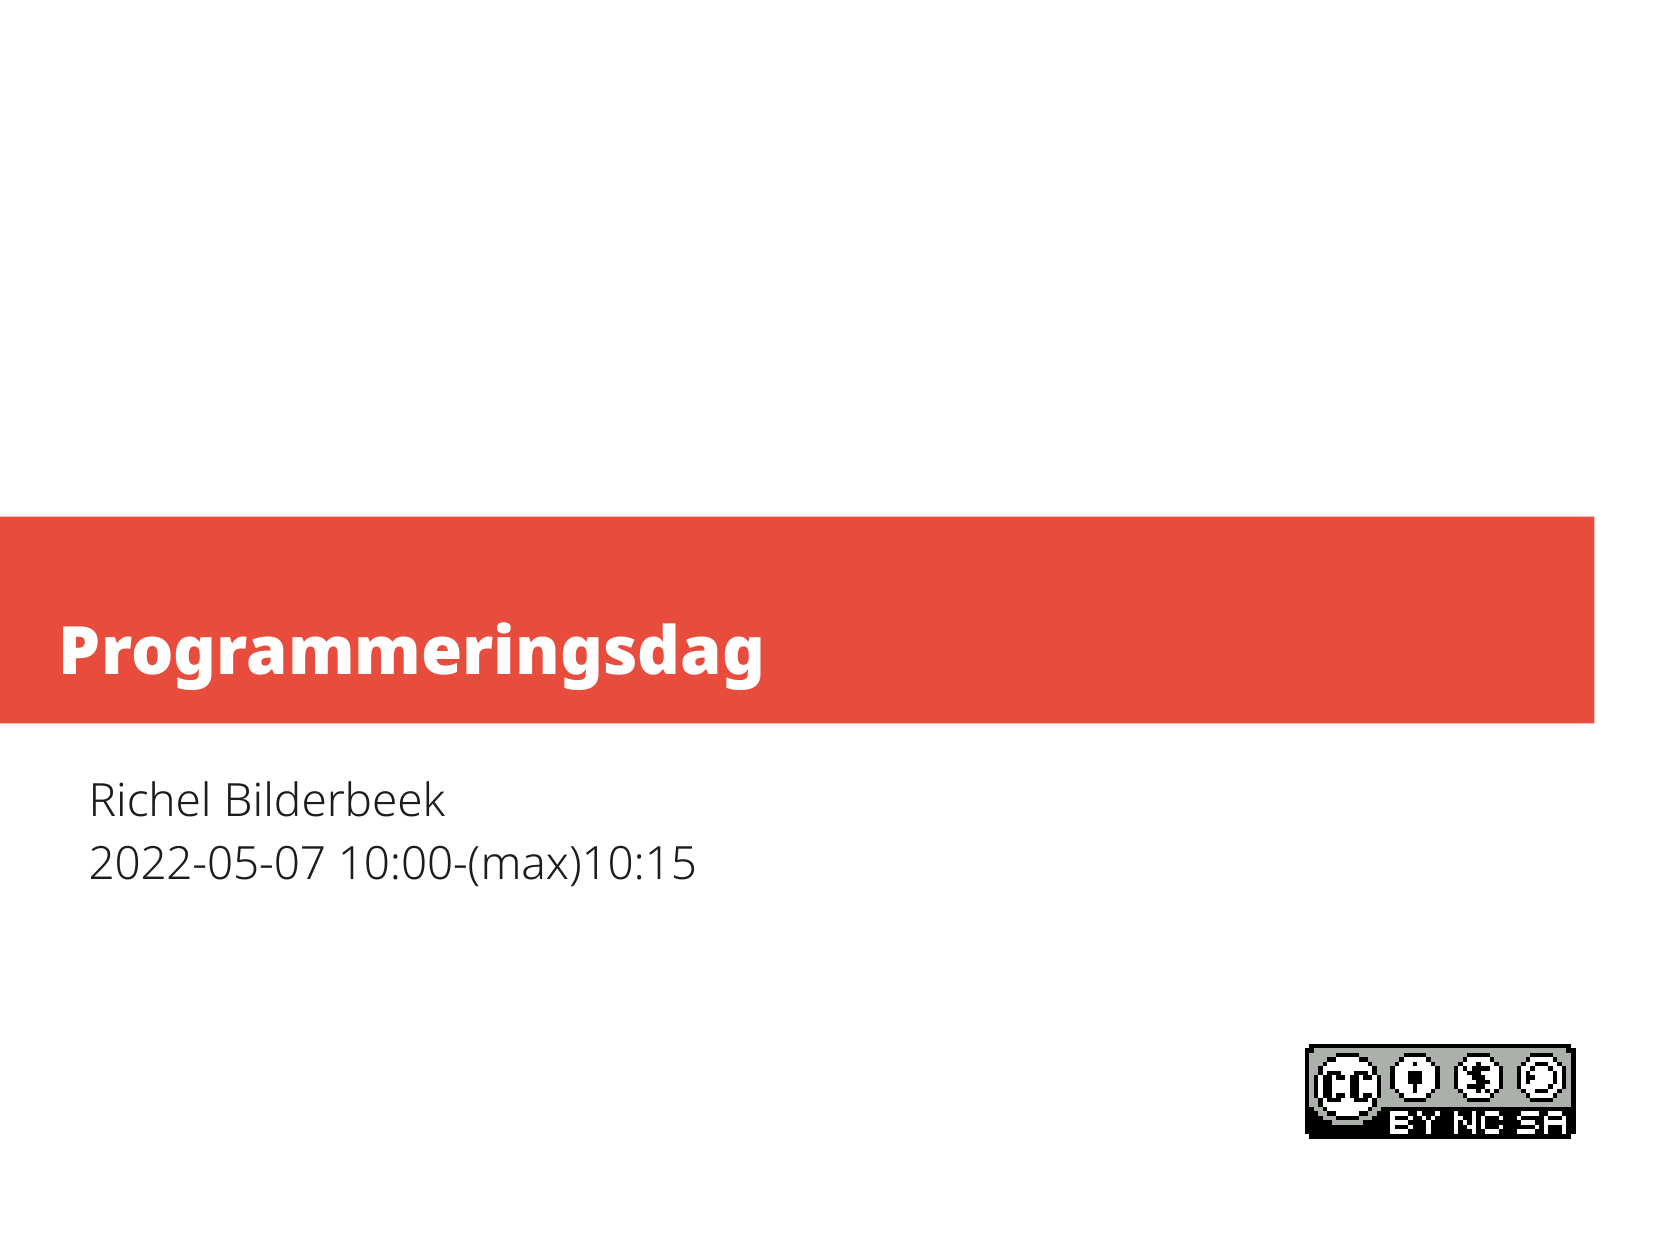

# Programmeringsdag
Richel Bilderbeek
2022-05-07 10:00-(max)10:15
https://github.com/richelbilderbeek/programmeringsdag_usb_2022